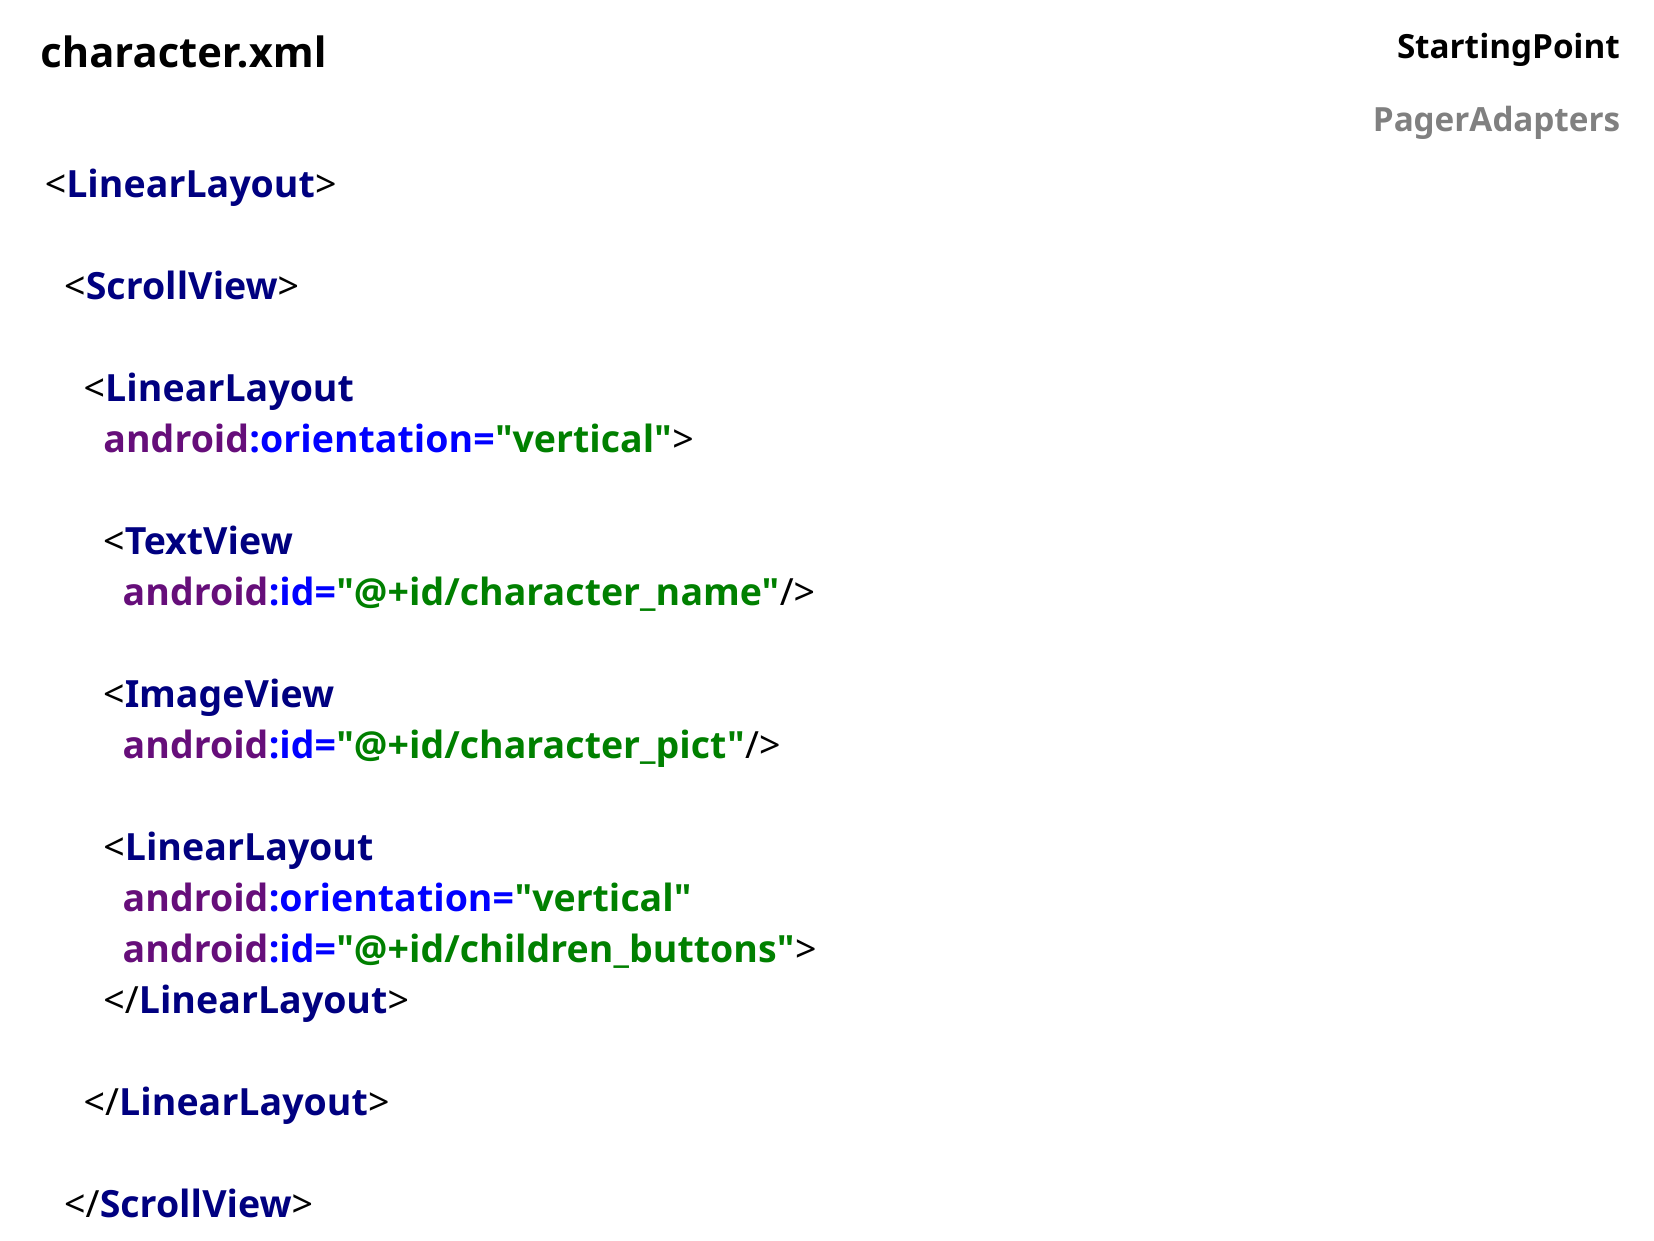

| character.xml | StartingPoint |
| --- | --- |
| | PagerAdapters |
Starting Position - character.xml
<LinearLayout>
 <ScrollView>
 <LinearLayout
 android:orientation="vertical">
 <TextView
 android:id="@+id/character_name"/>
 <ImageView
 android:id="@+id/character_pict"/>
 <LinearLayout
 android:orientation="vertical"
 android:id="@+id/children_buttons">
 </LinearLayout>
 </LinearLayout>
 </ScrollView>
</LinearLayout>